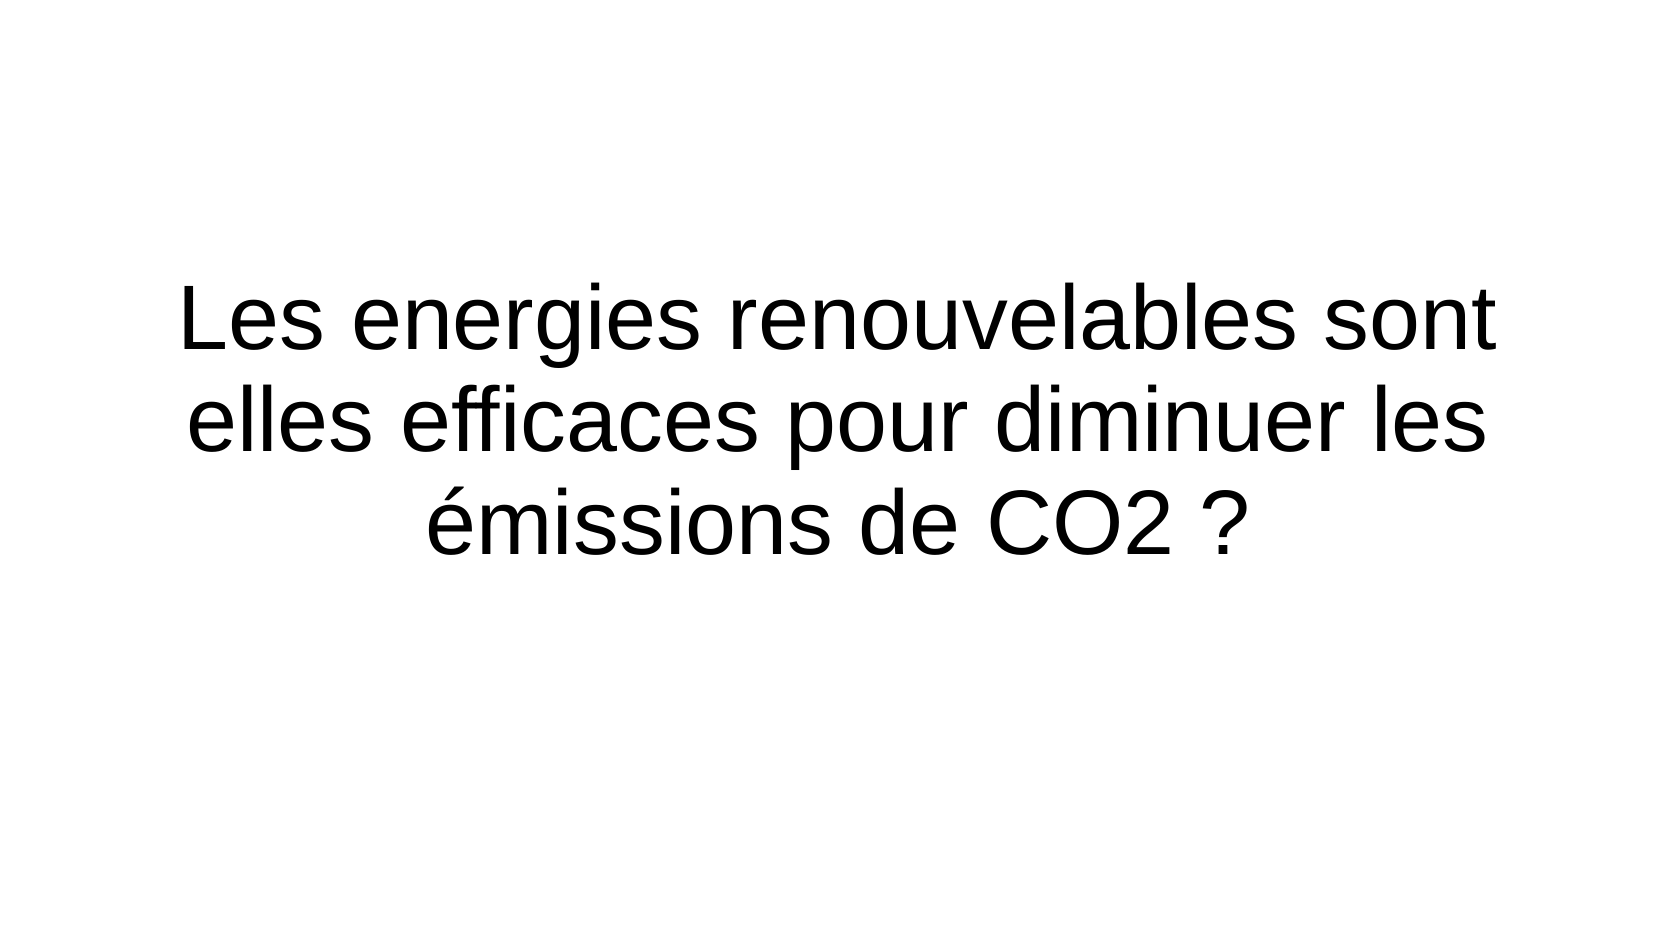

# Les energies renouvelables sont elles efficaces pour diminuer les émissions de CO2 ?